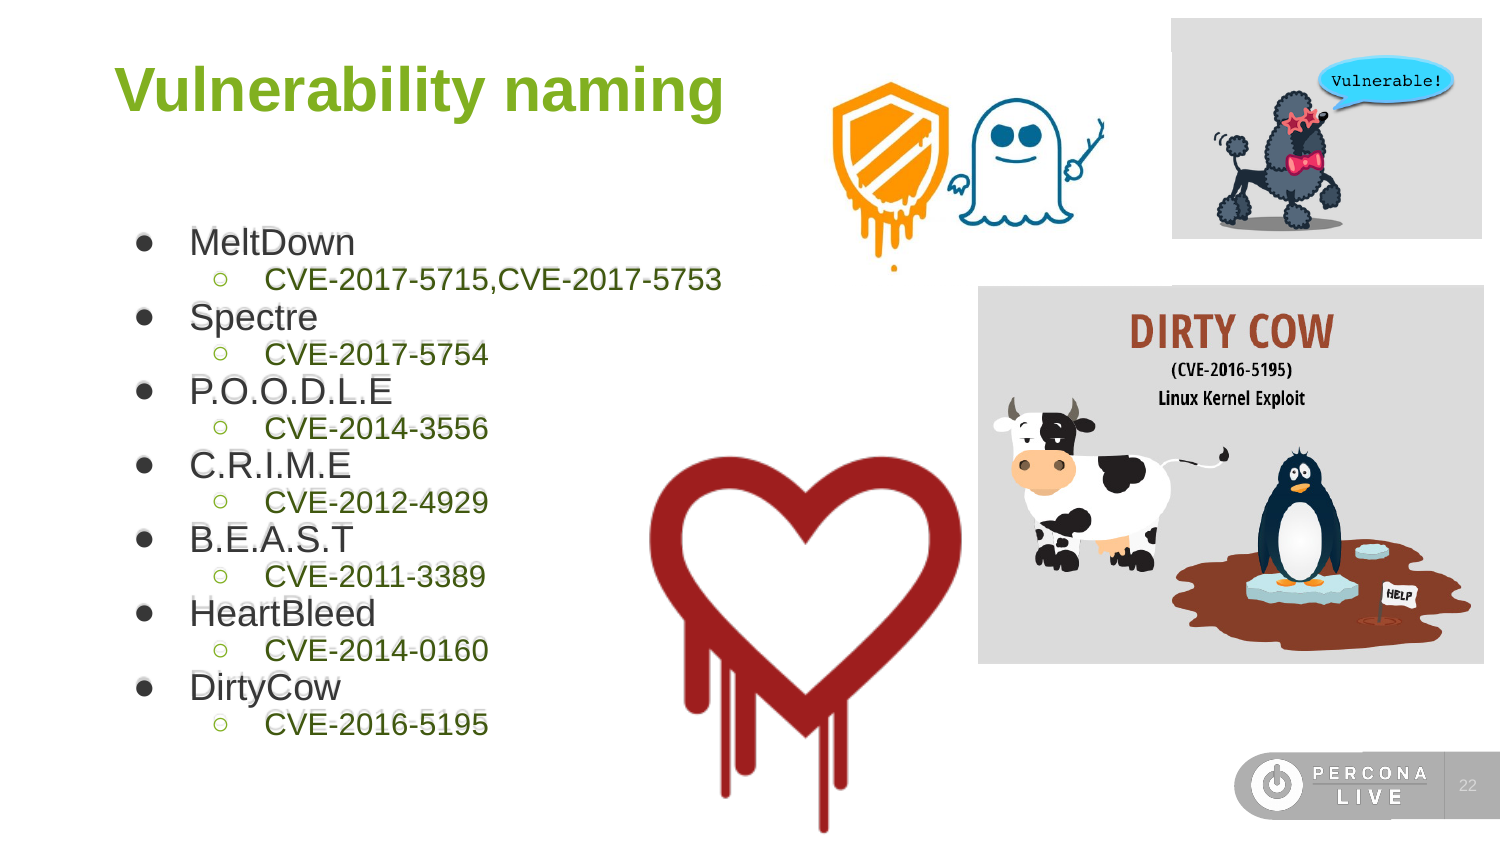

# Vulnerability naming
MeltDown
CVE-2017-5715,CVE-2017-5753
Spectre
CVE-2017-5754
P.O.O.D.L.E
CVE-2014-3556
C.R.I.M.E
CVE-2012-4929
B.E.A.S.T
CVE-2011-3389
HeartBleed
CVE-2014-0160
DirtyCow
CVE-2016-5195